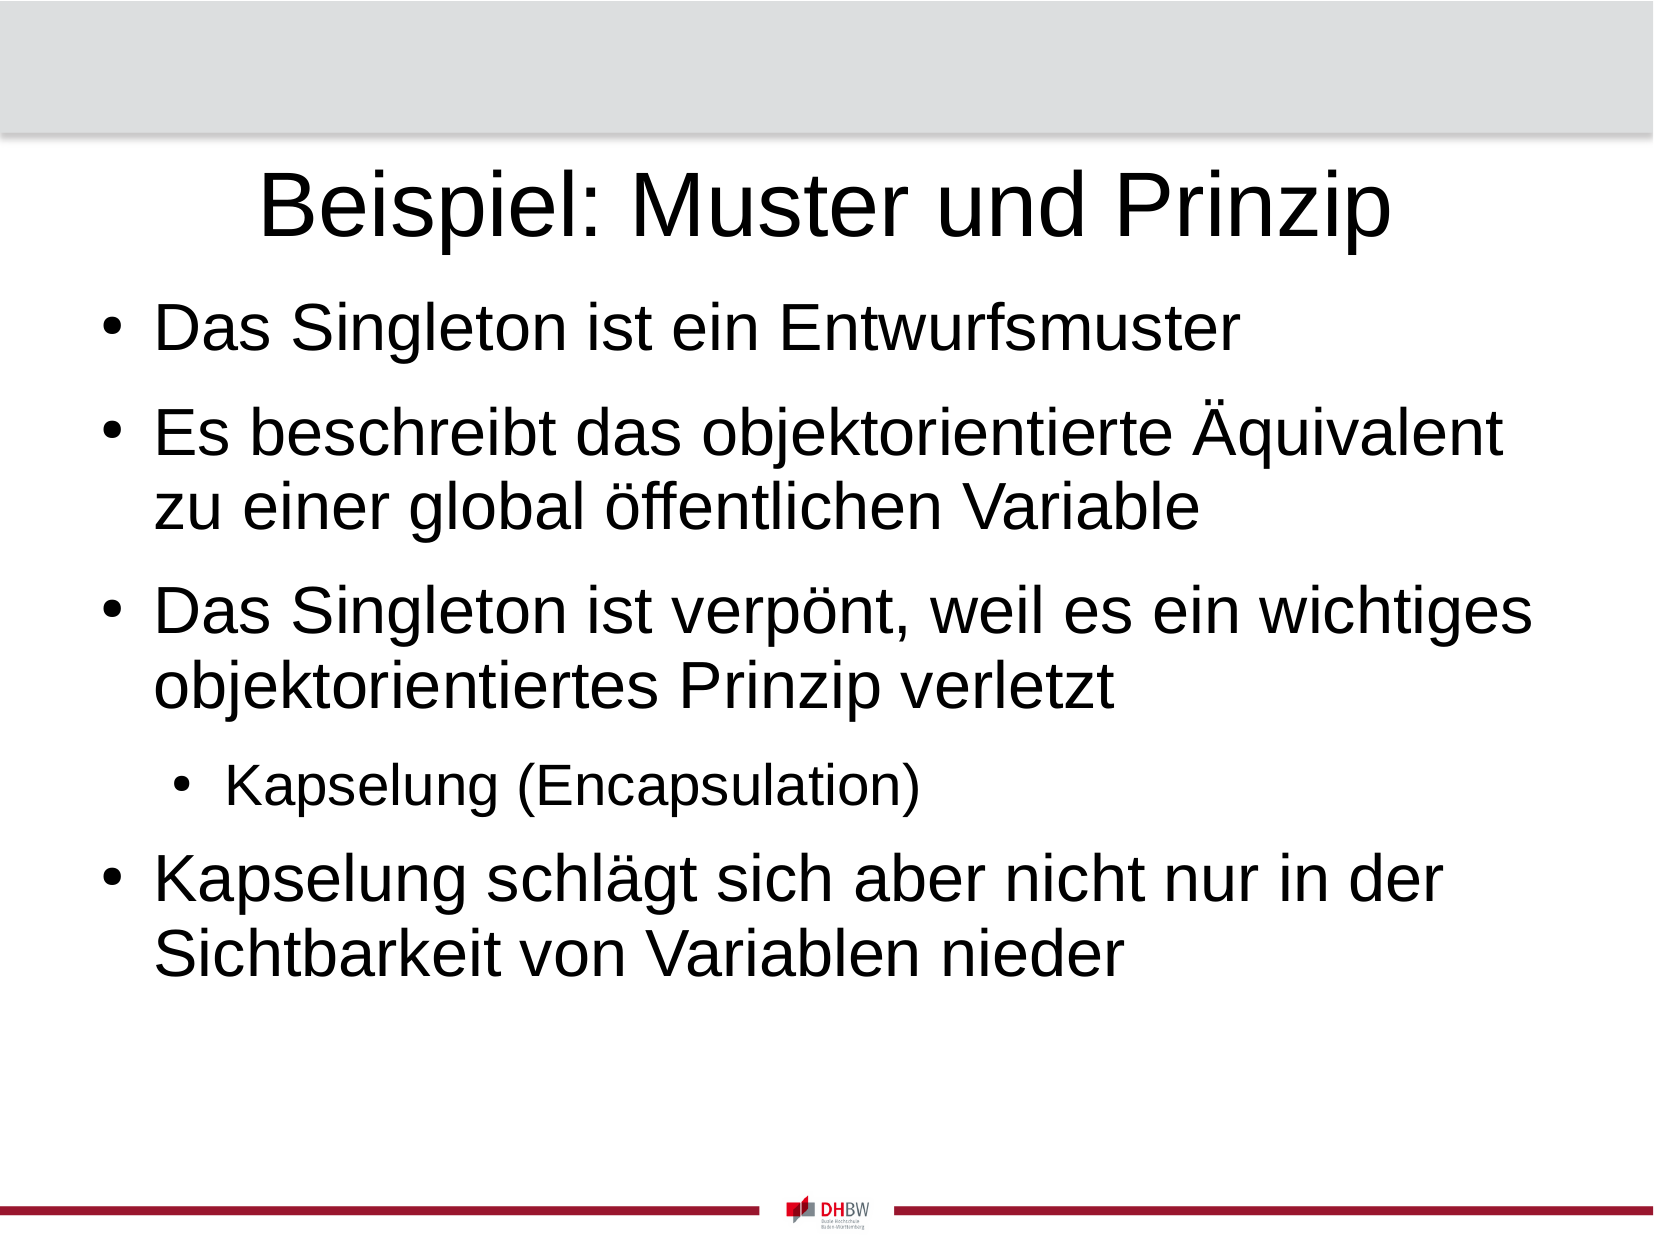

# Beispiel: Muster und Prinzip
Das Singleton ist ein Entwurfsmuster
Es beschreibt das objektorientierte Äquivalent zu einer global öffentlichen Variable
Das Singleton ist verpönt, weil es ein wichtiges objektorientiertes Prinzip verletzt
Kapselung (Encapsulation)
Kapselung schlägt sich aber nicht nur in der Sichtbarkeit von Variablen nieder